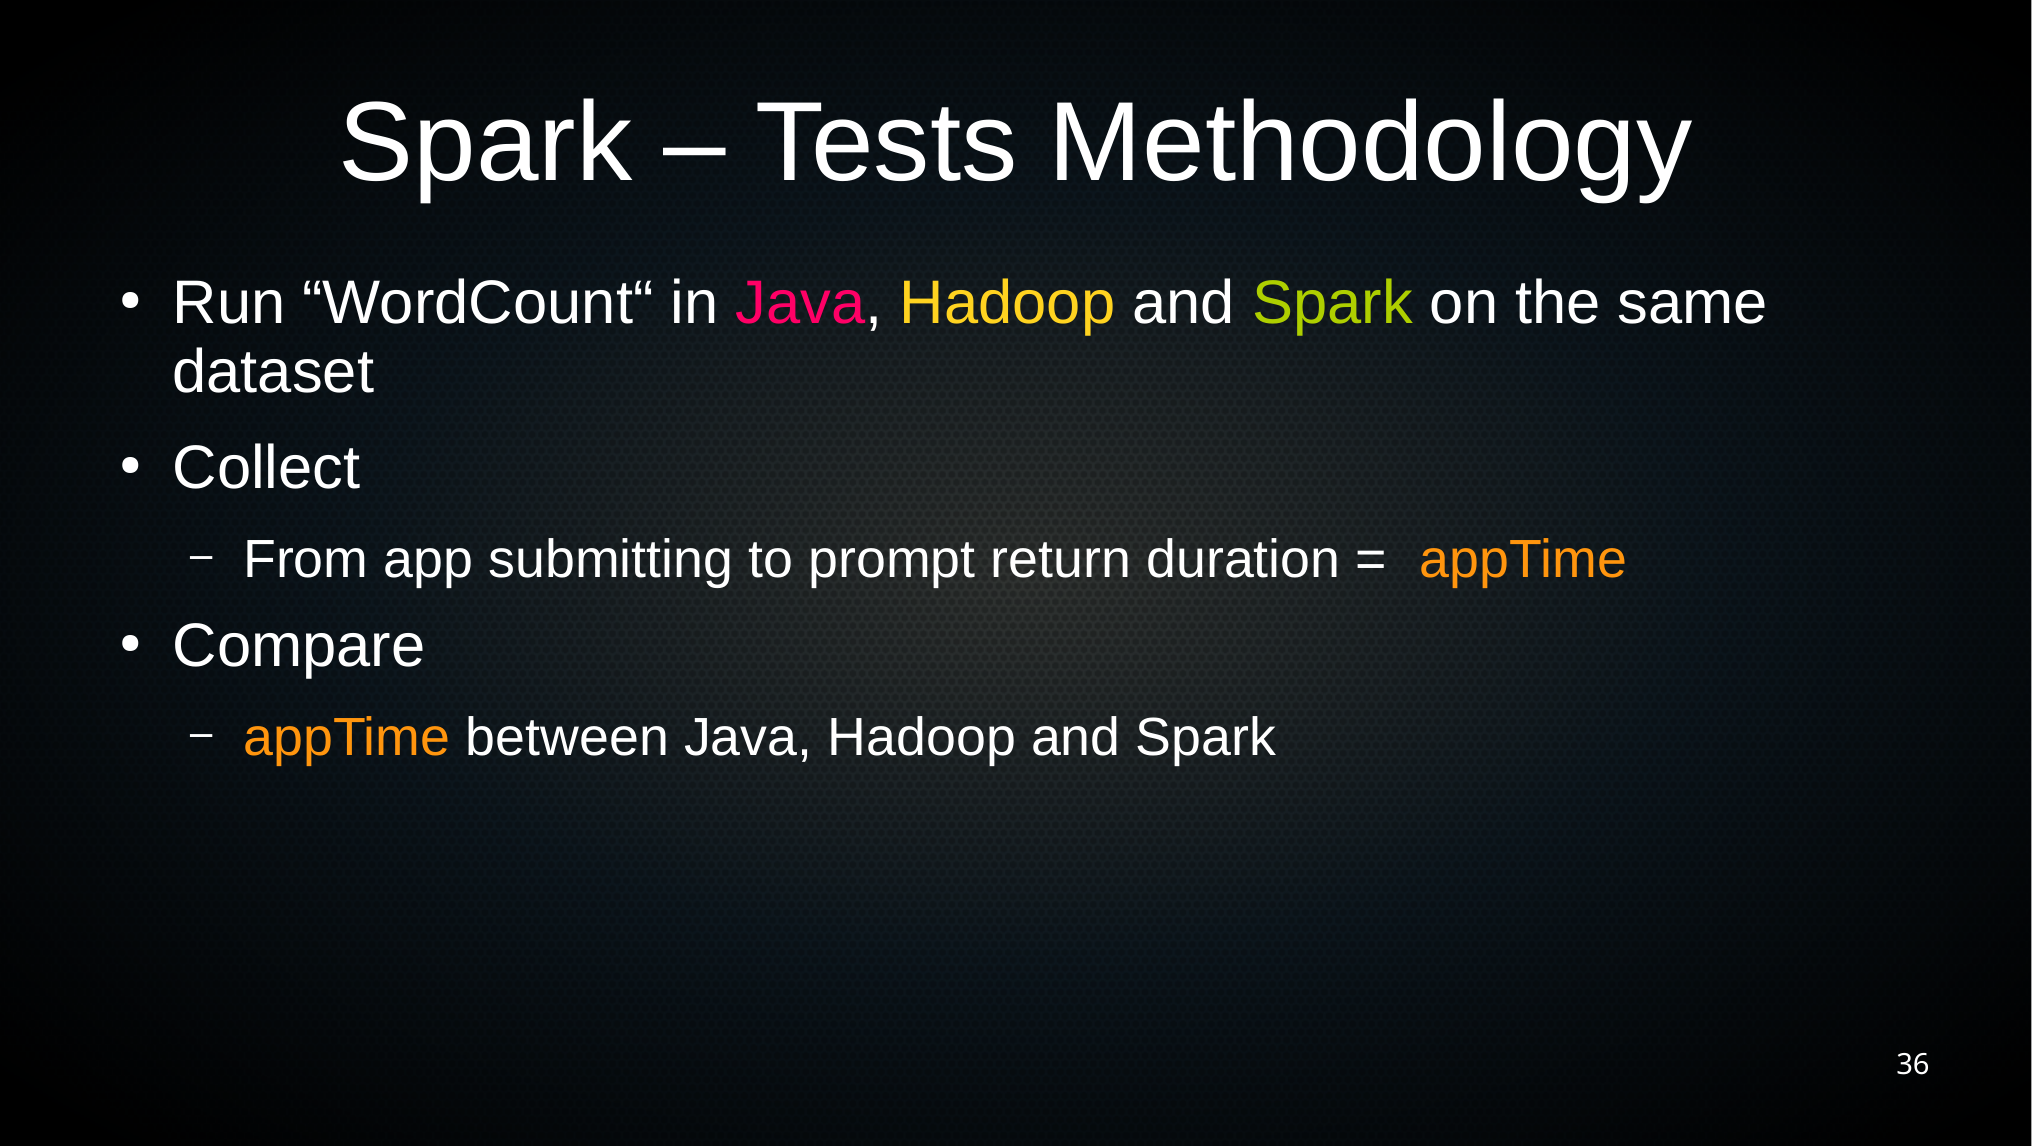

# Spark – Tests Methodology
Run “WordCount“ in Java, Hadoop and Spark on the same dataset
Collect
From app submitting to prompt return duration = appTime
Compare
appTime between Java, Hadoop and Spark
36